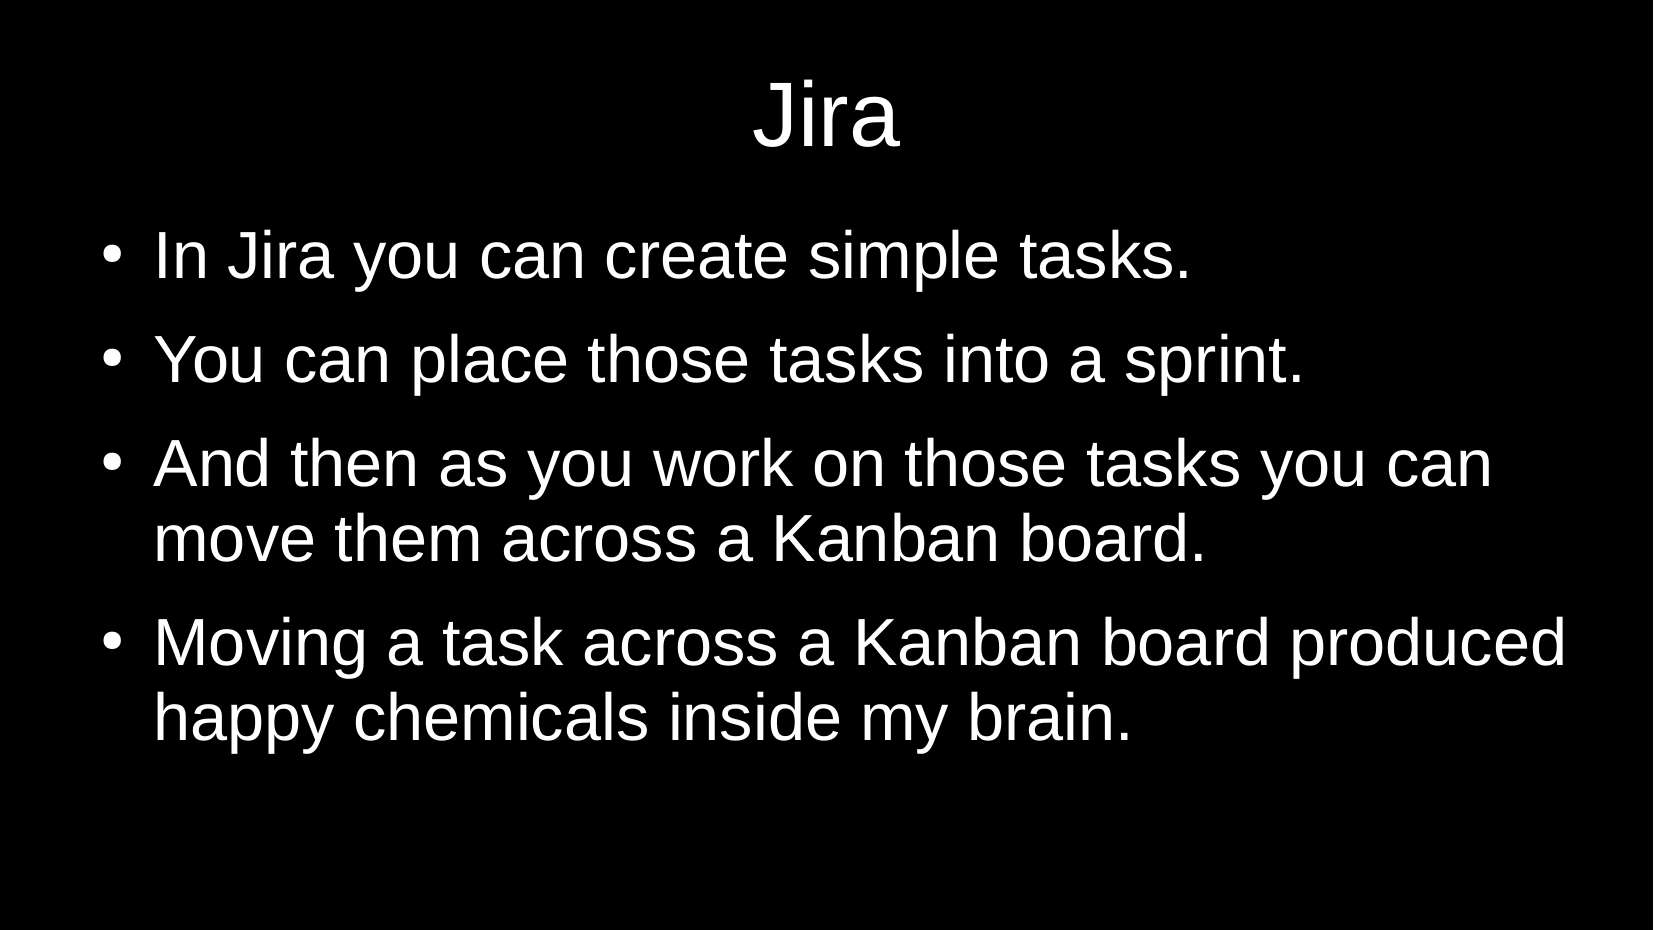

# Jira
In Jira you can create simple tasks.
You can place those tasks into a sprint.
And then as you work on those tasks you can move them across a Kanban board.
Moving a task across a Kanban board produced happy chemicals inside my brain.